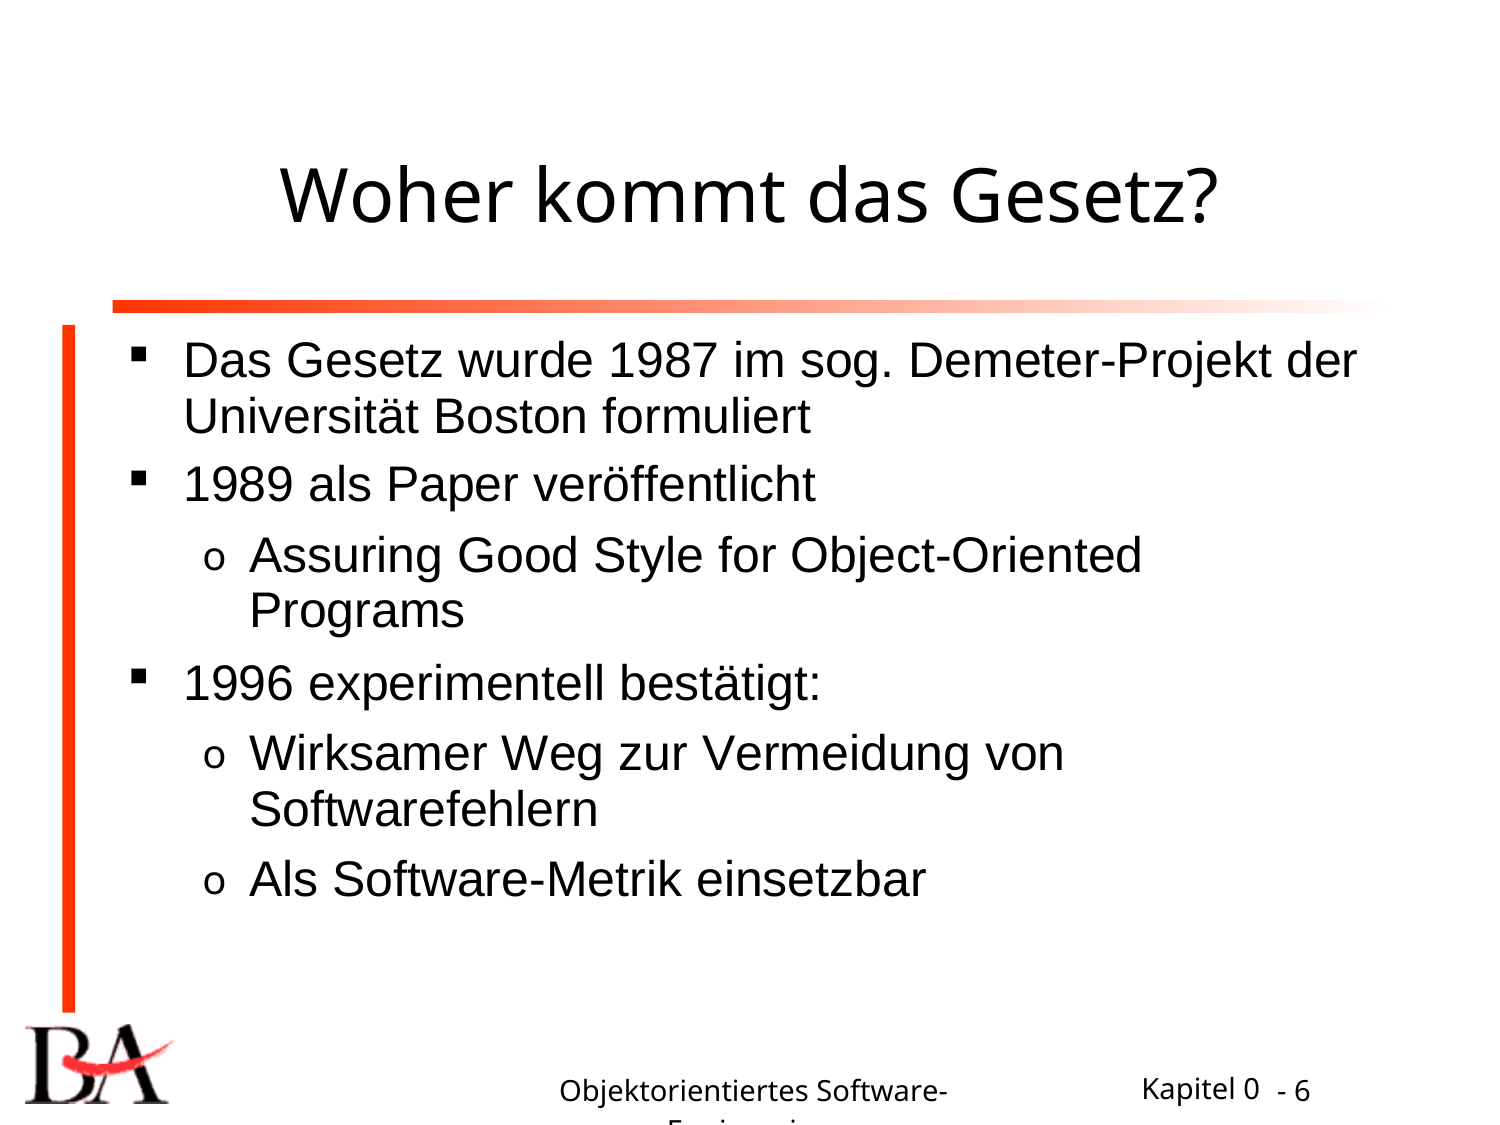

# Woher kommt das Gesetz?
Das Gesetz wurde 1987 im sog. Demeter-Projekt der Universität Boston formuliert
1989 als Paper veröffentlicht
Assuring Good Style for Object-Oriented Programs
1996 experimentell bestätigt:
Wirksamer Weg zur Vermeidung von Softwarefehlern
Als Software-Metrik einsetzbar
6